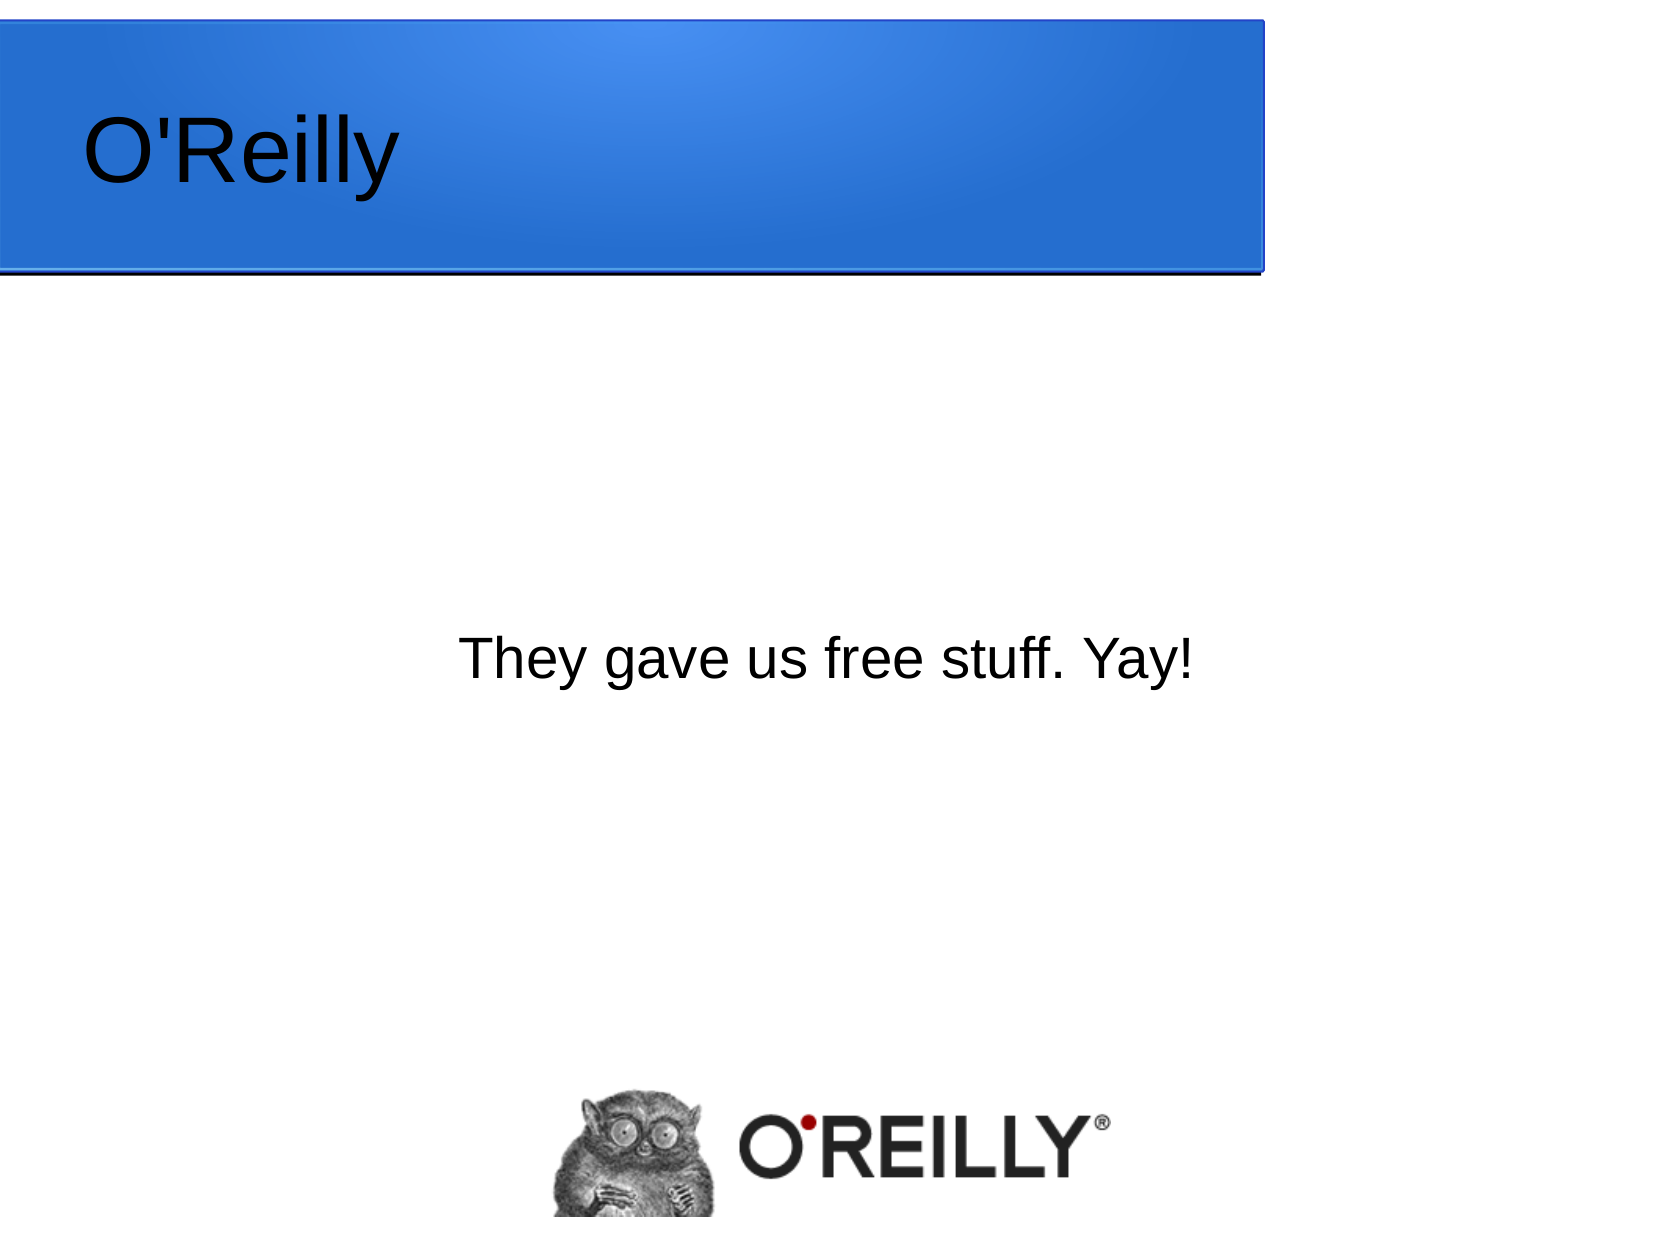

# O'Reilly
They gave us free stuff. Yay!